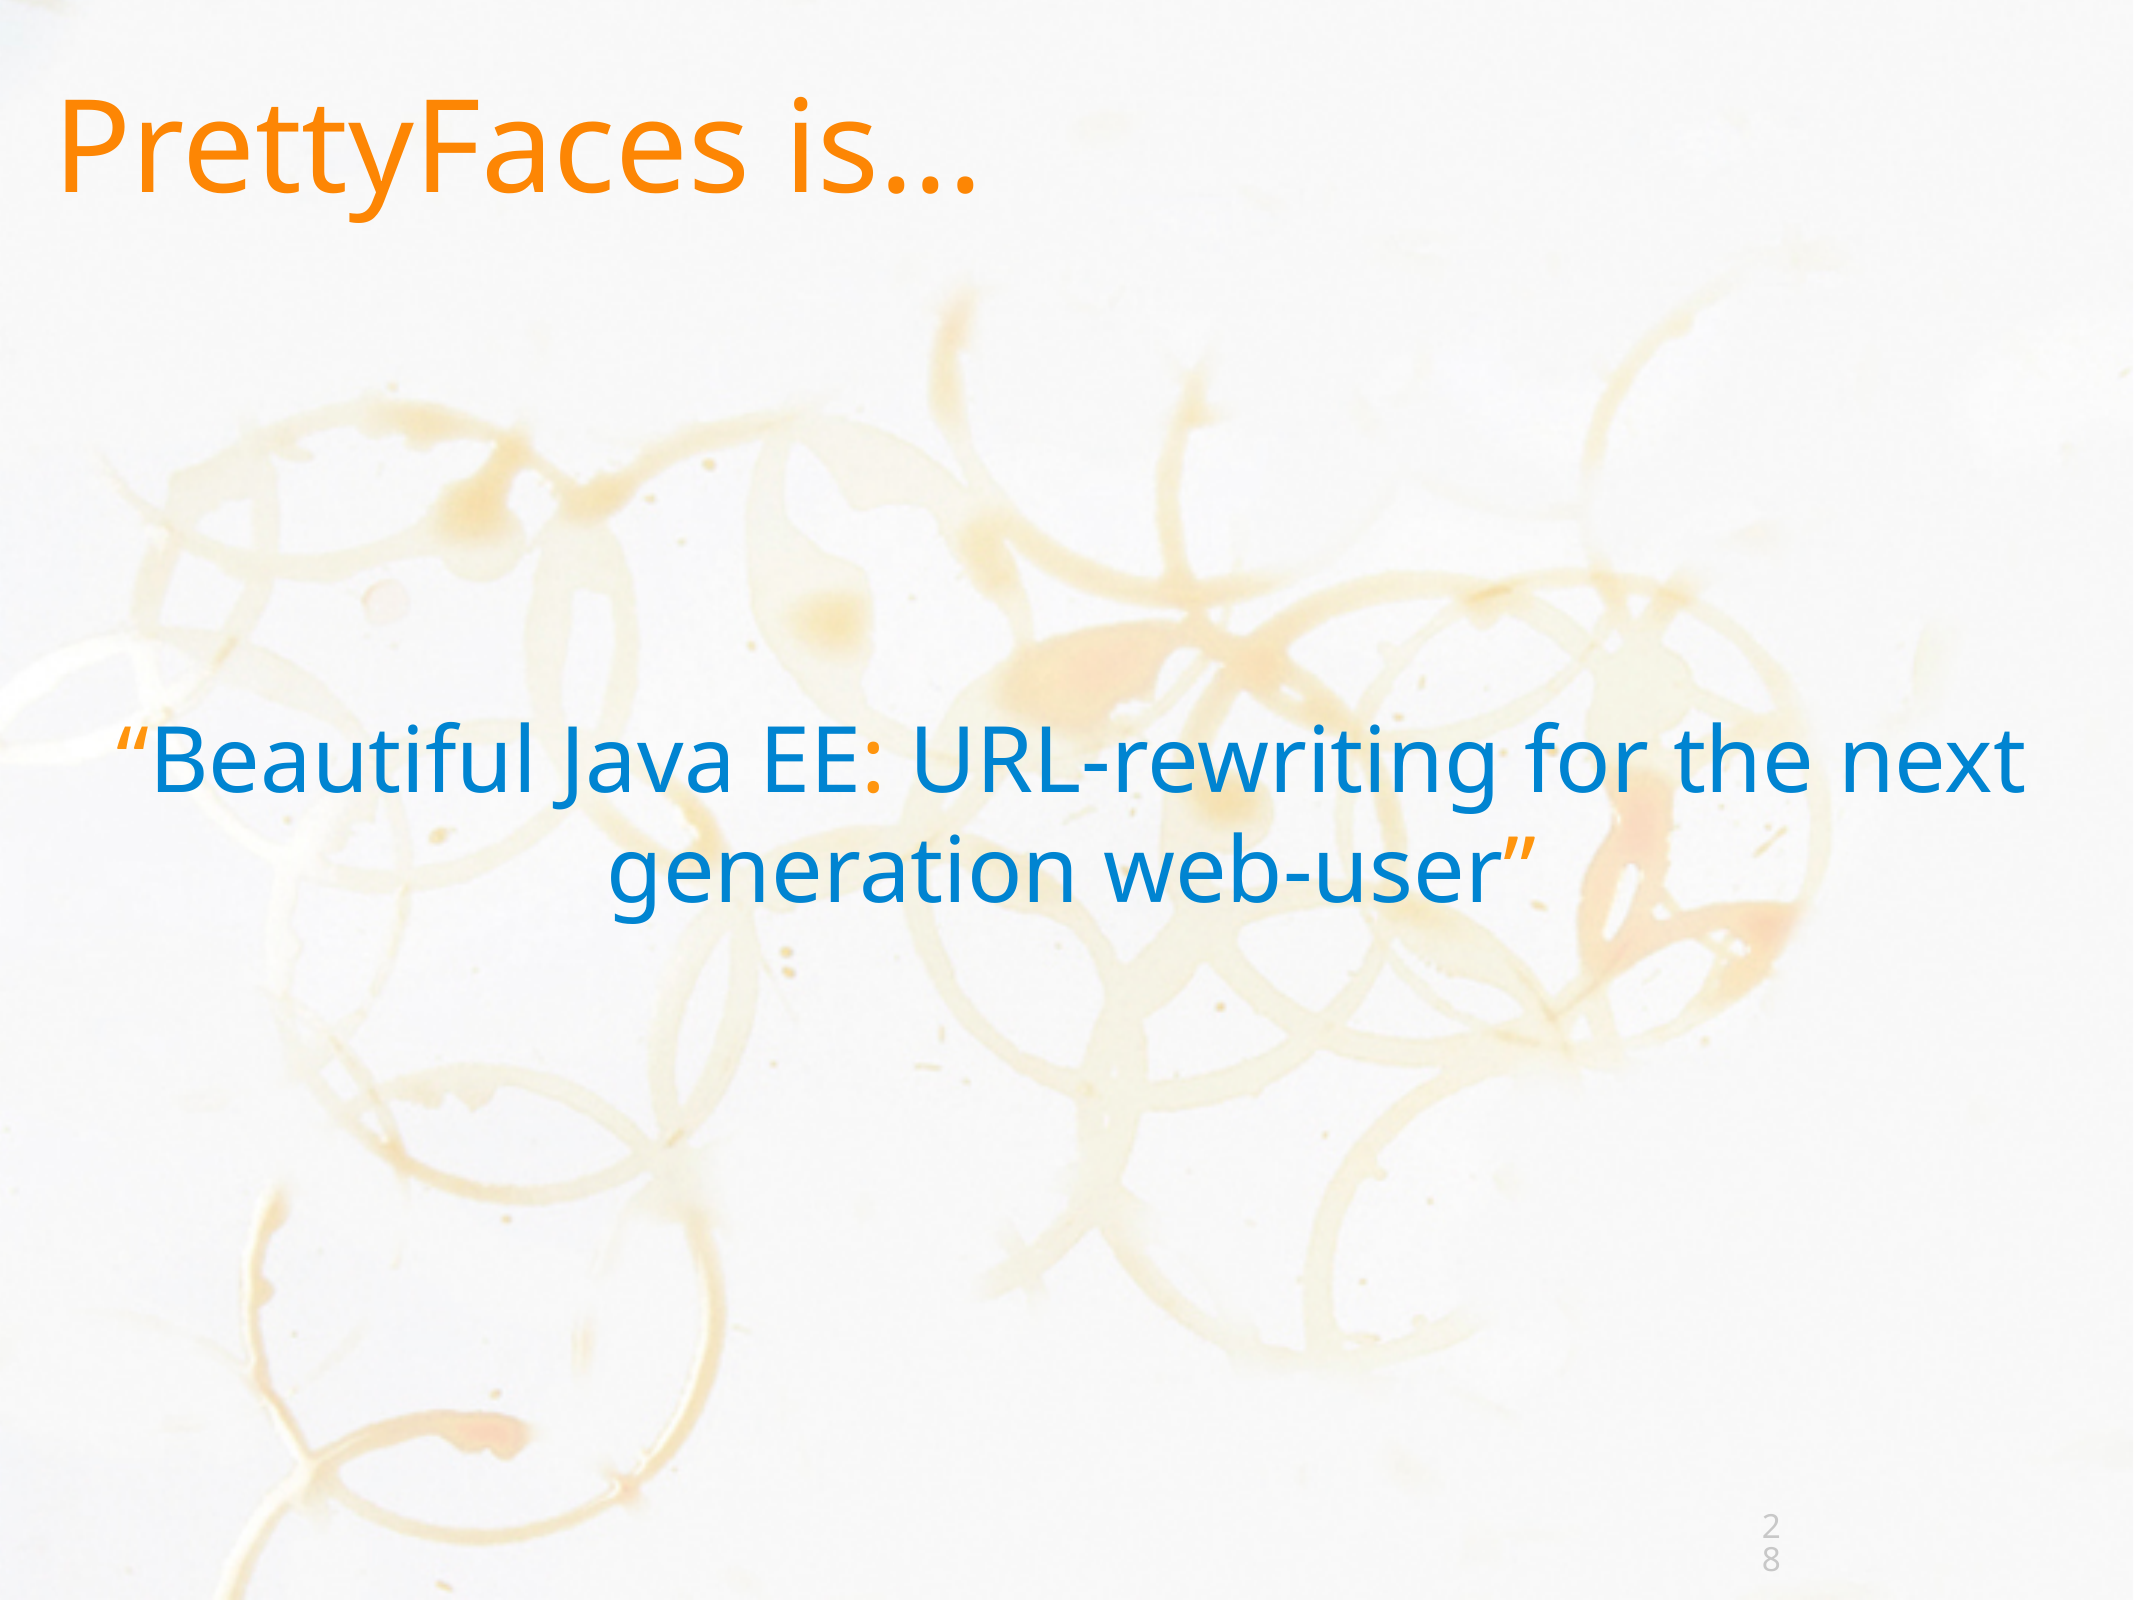

PrettyFaces is...
# “Beautiful Java EE: URL-rewriting for the next generation web-user”
28